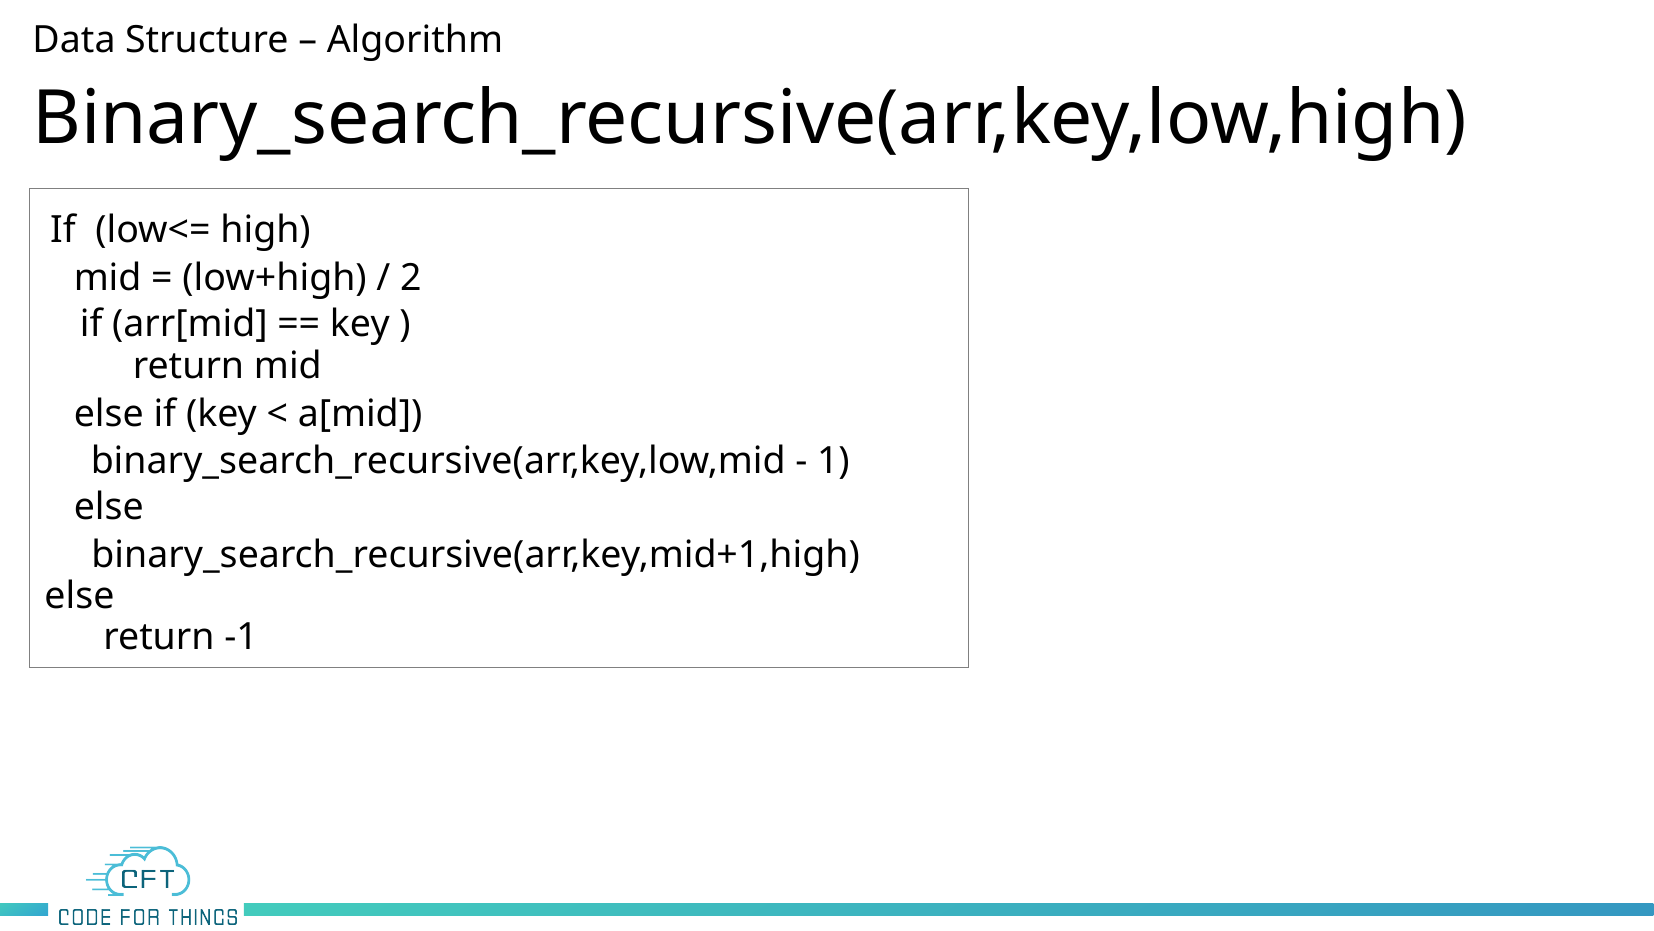

# Data Structure – Algorithm Binary_search_recursive(arr,key,low,high)
If (low<= high)
mid = (low+high) / 2
if (arr[mid] == key )
return mid
else if (key < a[mid])
binary_search_recursive(arr,key,low,mid - 1)
else
binary_search_recursive(arr,key,mid+1,high)
else
return -1